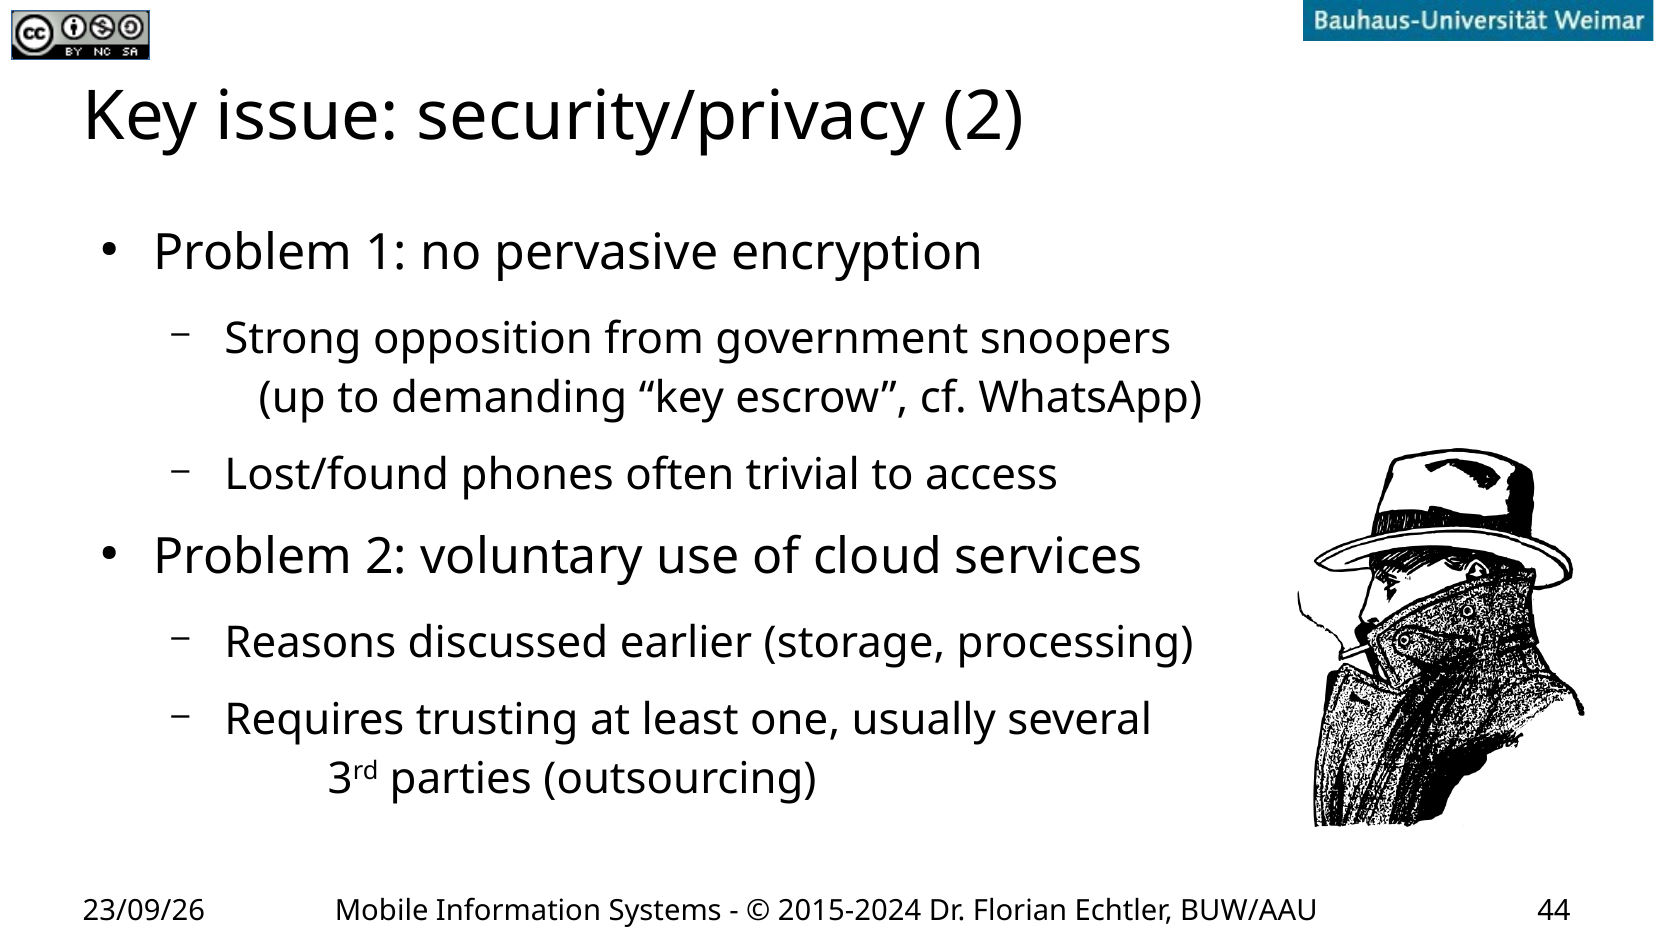

# Key issue: security/privacy (2)
Problem 1: no pervasive encryption
Strong opposition from government snoopers (up to demanding “key escrow”, cf. WhatsApp)
Lost/found phones often trivial to access
Problem 2: voluntary use of cloud services
Reasons discussed earlier (storage, processing)
Requires trusting at least one, usually several 3rd parties (outsourcing)
Mobile Information Systems - © 2015-2024 Dr. Florian Echtler, BUW/AAU
44